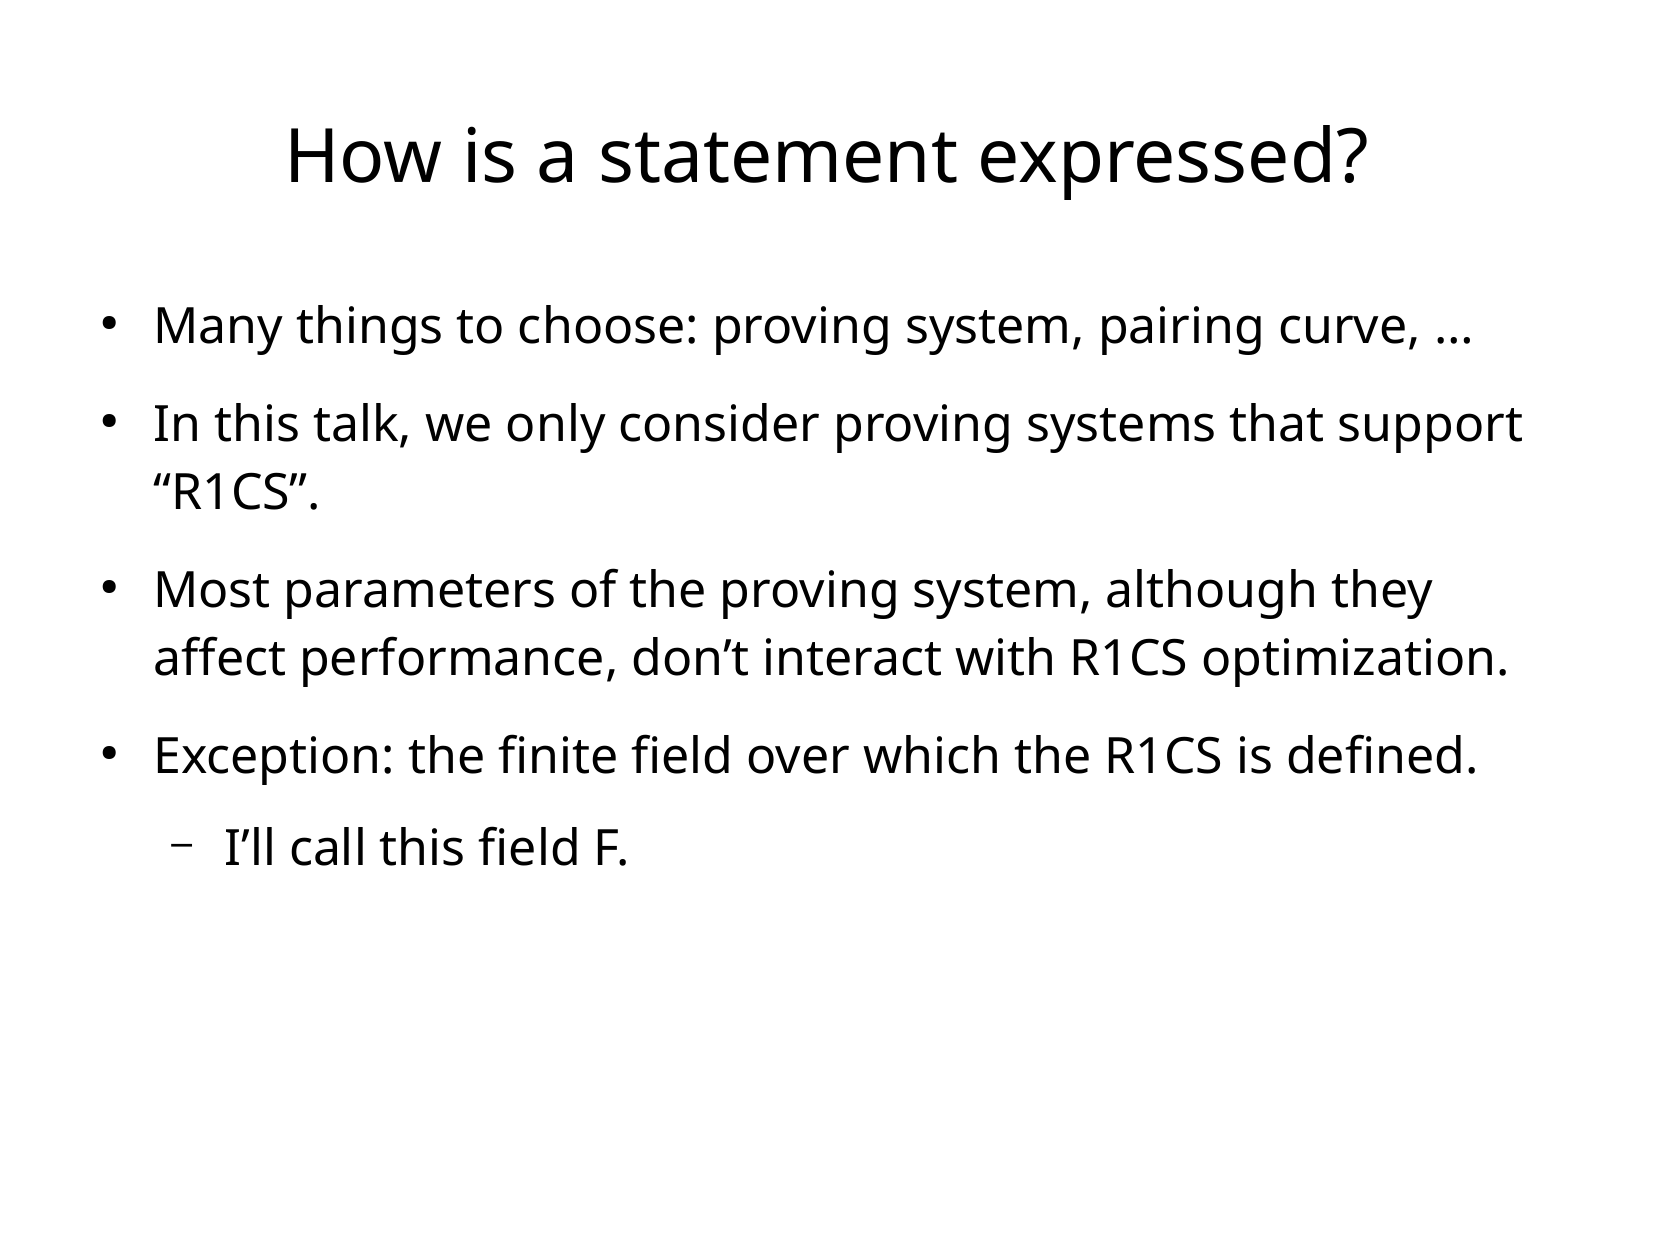

# How is a statement expressed?
Many things to choose: proving system, pairing curve, …
In this talk, we only consider proving systems that support “R1CS”.
Most parameters of the proving system, although they affect performance, don’t interact with R1CS optimization.
Exception: the finite field over which the R1CS is defined.
I’ll call this field F.